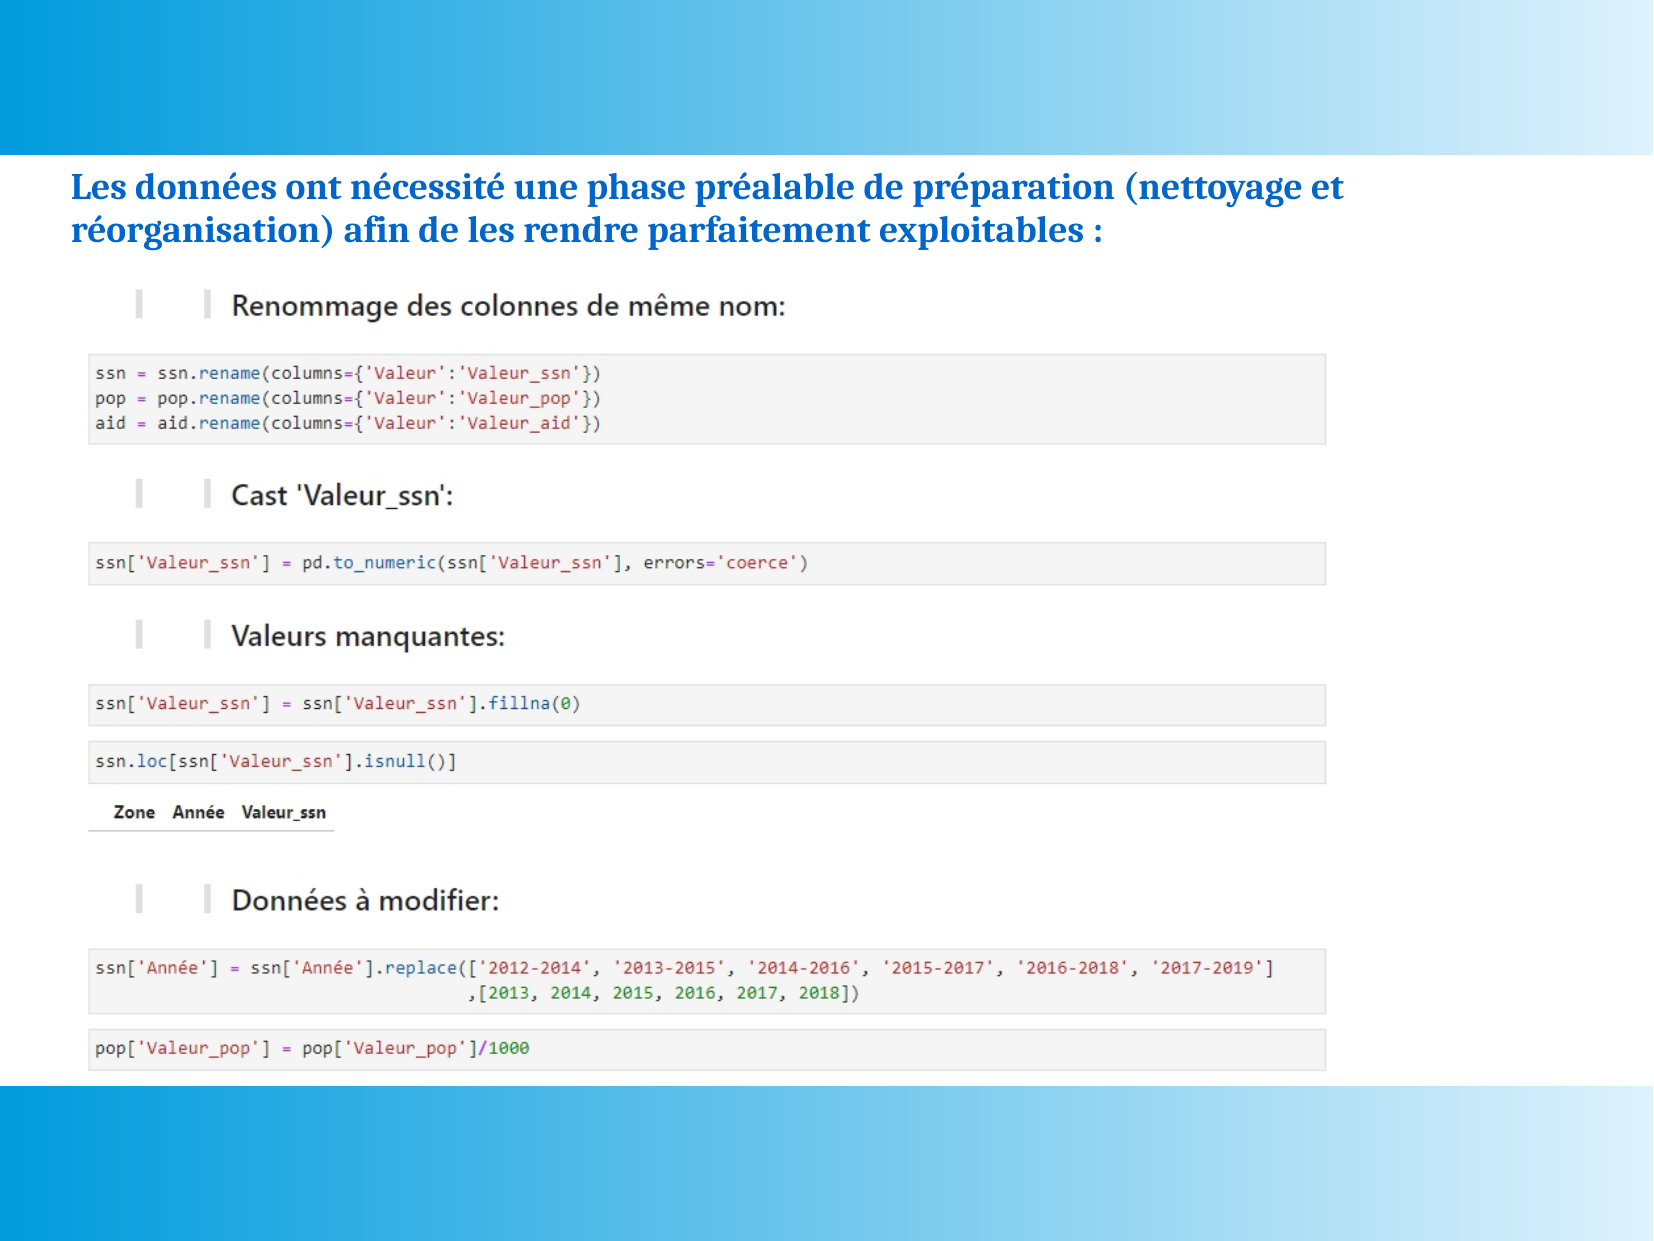

# Les données ont nécessité une phase préalable de préparation (nettoyage et réorganisation) afin de les rendre parfaitement exploitables :